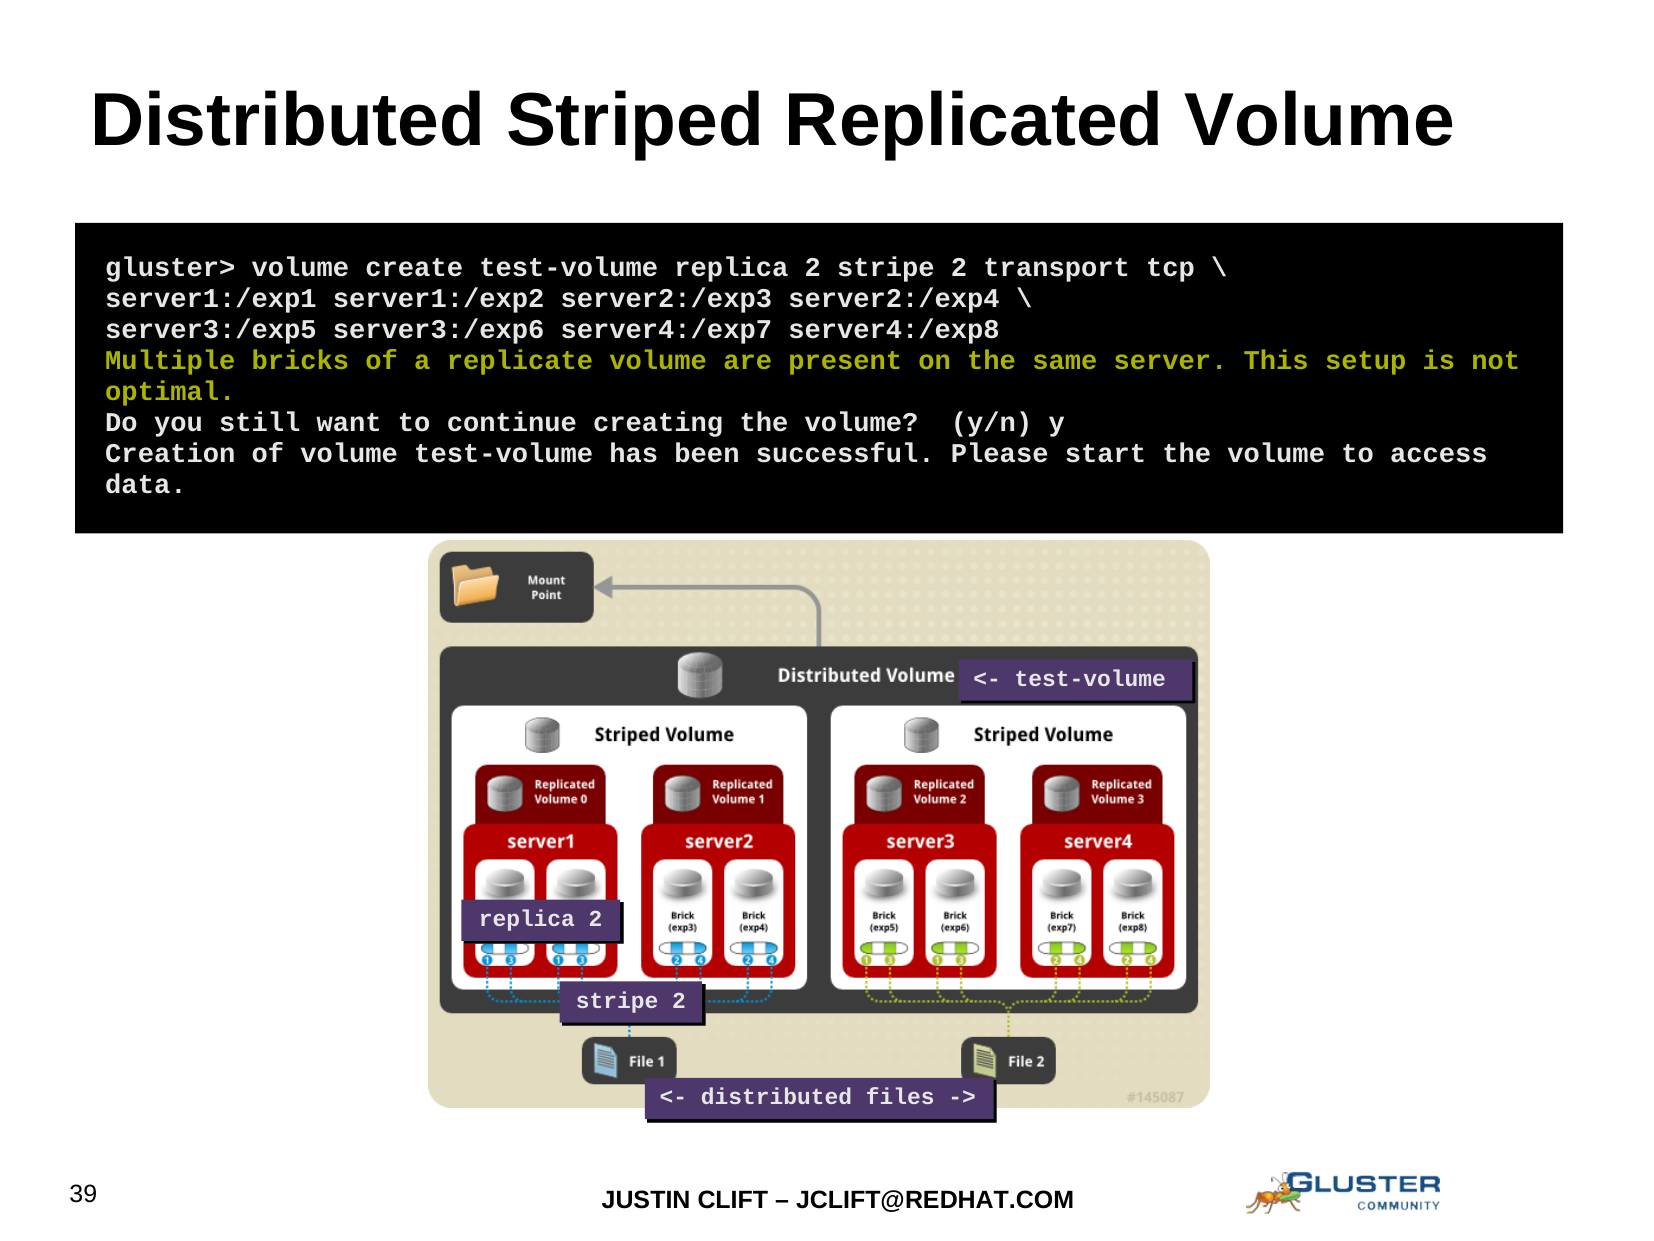

# Distributed Striped Replicated Volume
gluster> volume create test-volume replica 2 stripe 2 transport tcp \
server1:/exp1 server1:/exp2 server2:/exp3 server2:/exp4 \
server3:/exp5 server3:/exp6 server4:/exp7 server4:/exp8
Multiple bricks of a replicate volume are present on the same server. This setup is not optimal.
Do you still want to continue creating the volume? (y/n) y
Creation of volume test-volume has been successful. Please start the volume to access data.
<- test-volume
replica 2
stripe 2
<- distributed files ->